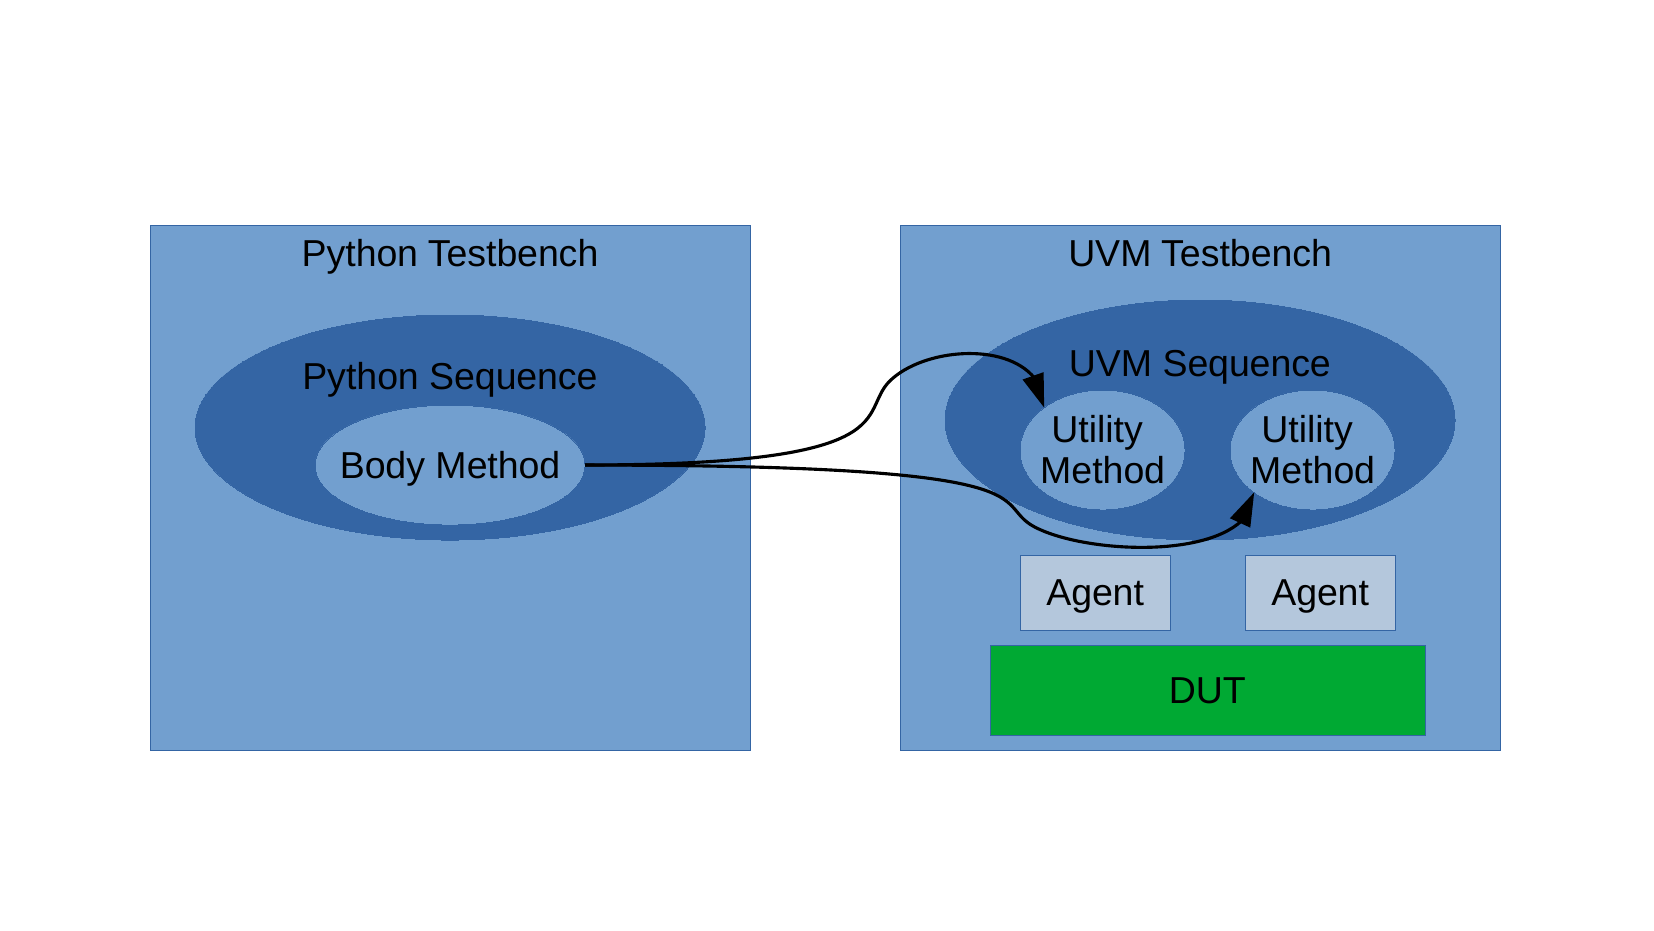

Python Testbench
UVM Testbench
UVM Sequence
Python Sequence
Utility
Method
Utility
Method
Body Method
Body Method
Agent
Agent
DUT